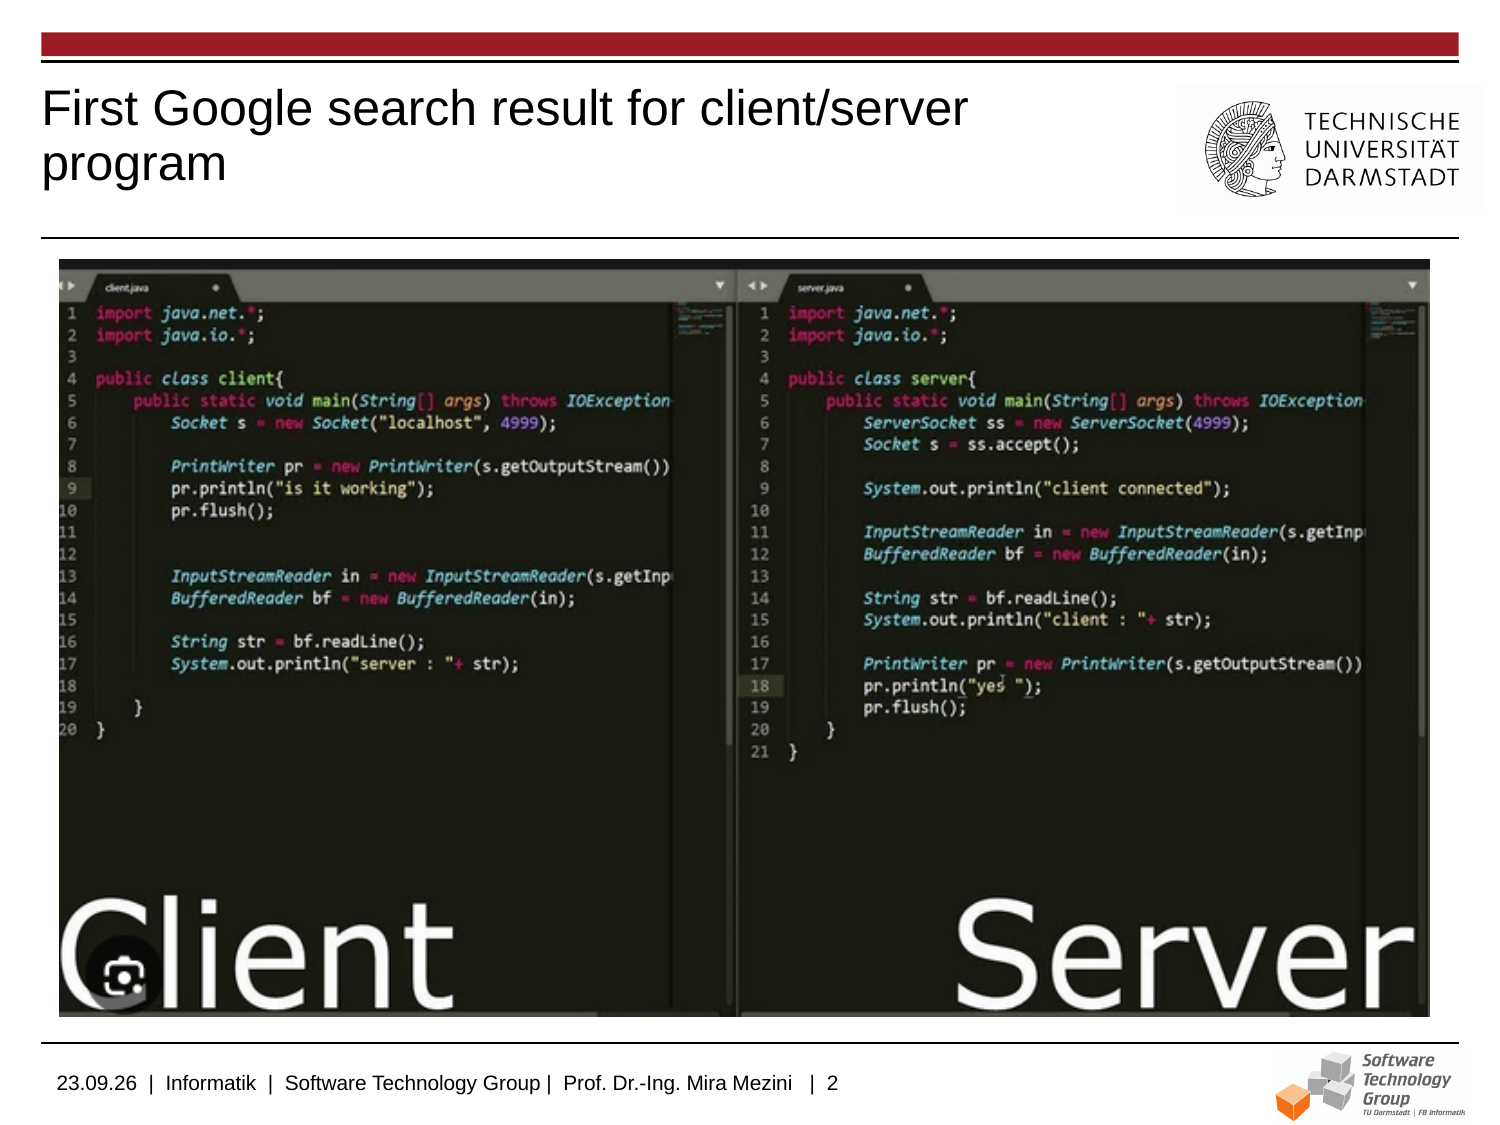

# First Google search result for client/server program